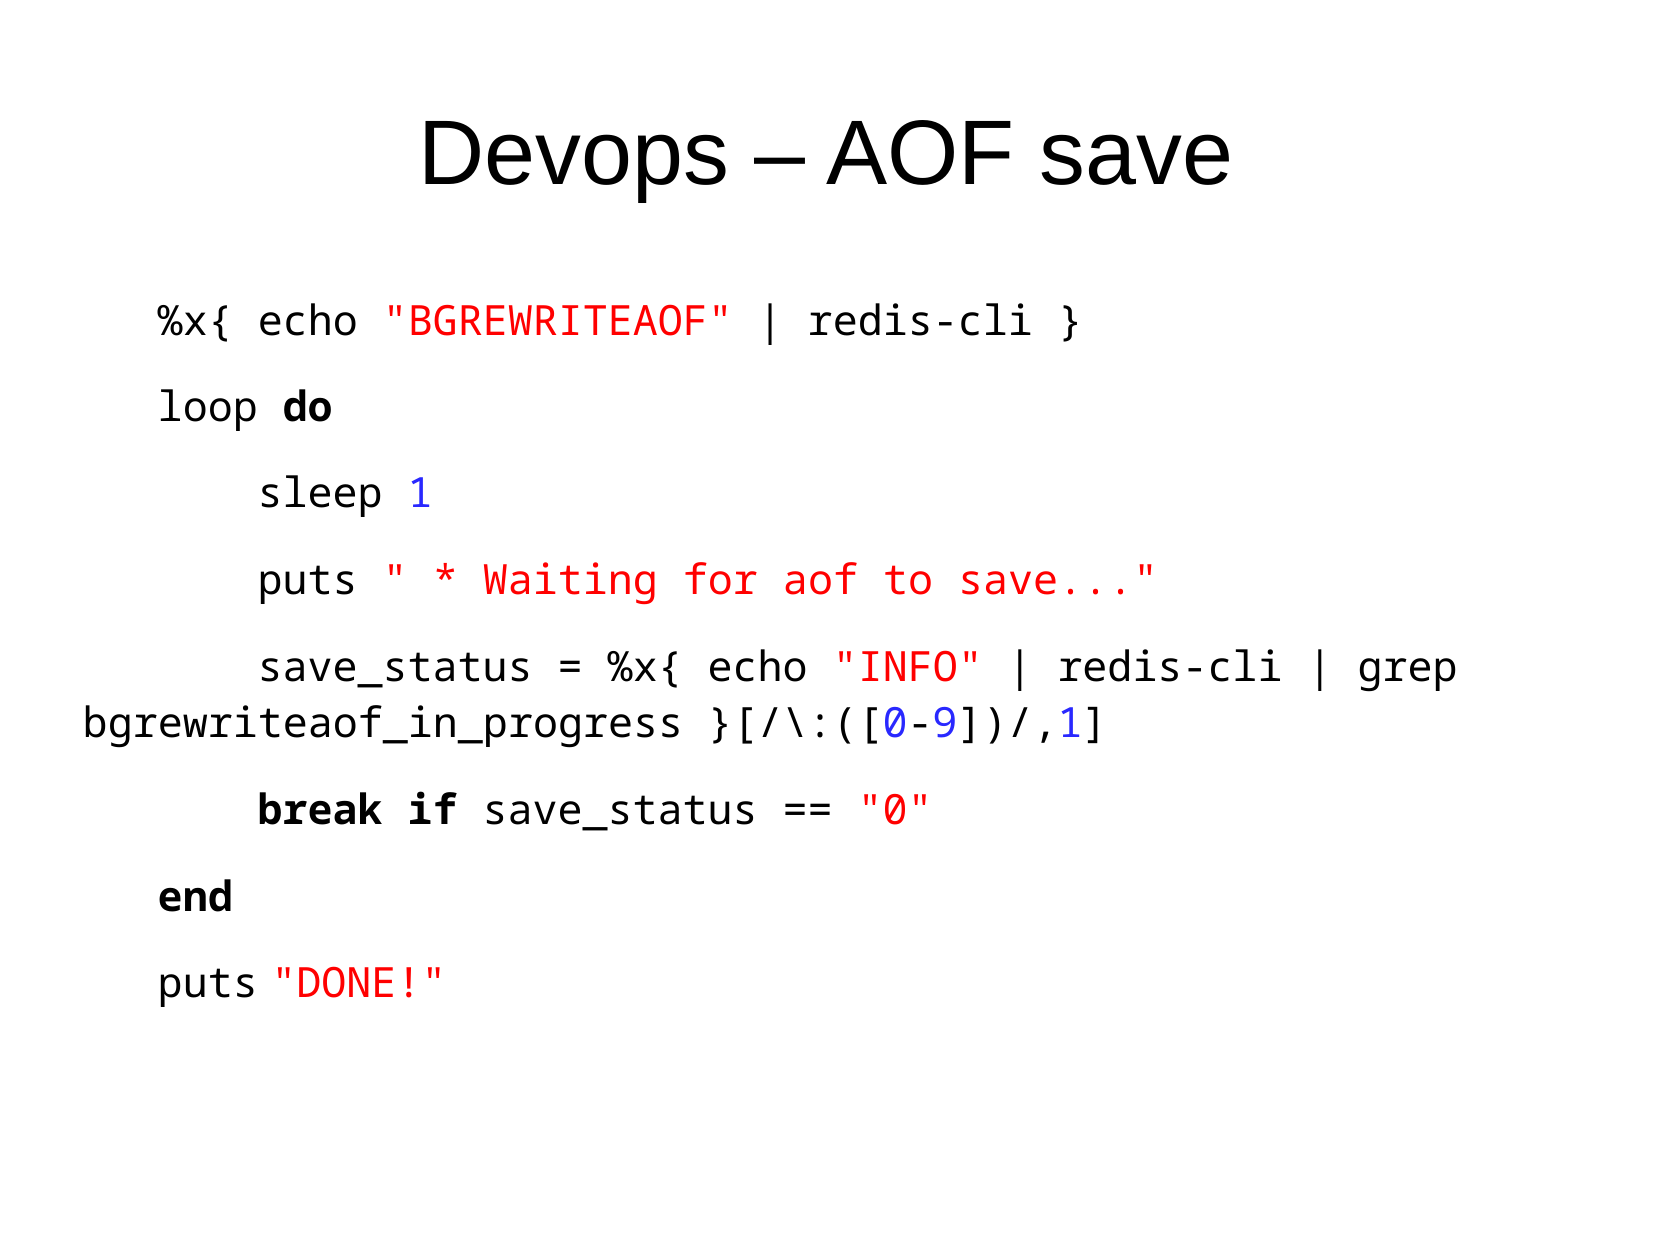

# Devops – AOF save
 	%x{ echo "BGREWRITEAOF" | redis-cli }
 	loop do
 	 sleep 1
 	 puts " * Waiting for aof to save..."
 	 save_status = %x{ echo "INFO" | redis-cli | grep bgrewriteaof_in_progress }[/\:([0-9])/,1]
 	 break if save_status == "0"
 	end
 	puts "DONE!"